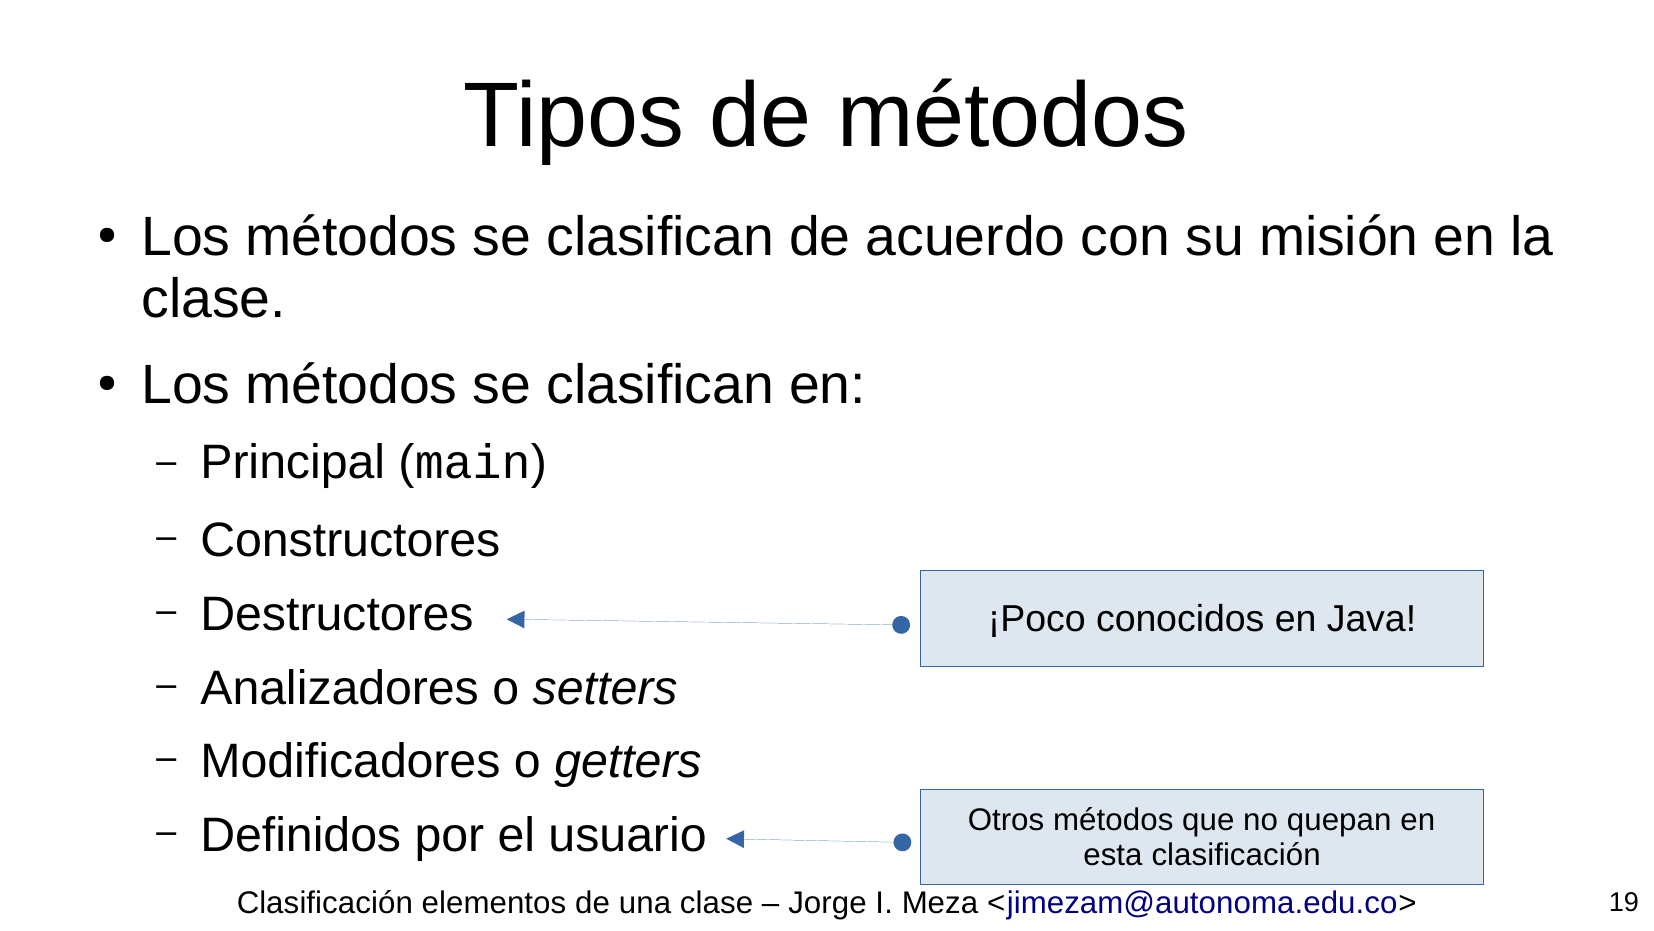

# Tipos de métodos
Los métodos se clasifican de acuerdo con su misión en la clase.
Los métodos se clasifican en:
Principal (main)
Constructores
Destructores
Analizadores o setters
Modificadores o getters
Definidos por el usuario
¡Poco conocidos en Java!
Otros métodos que no quepan en esta clasificación